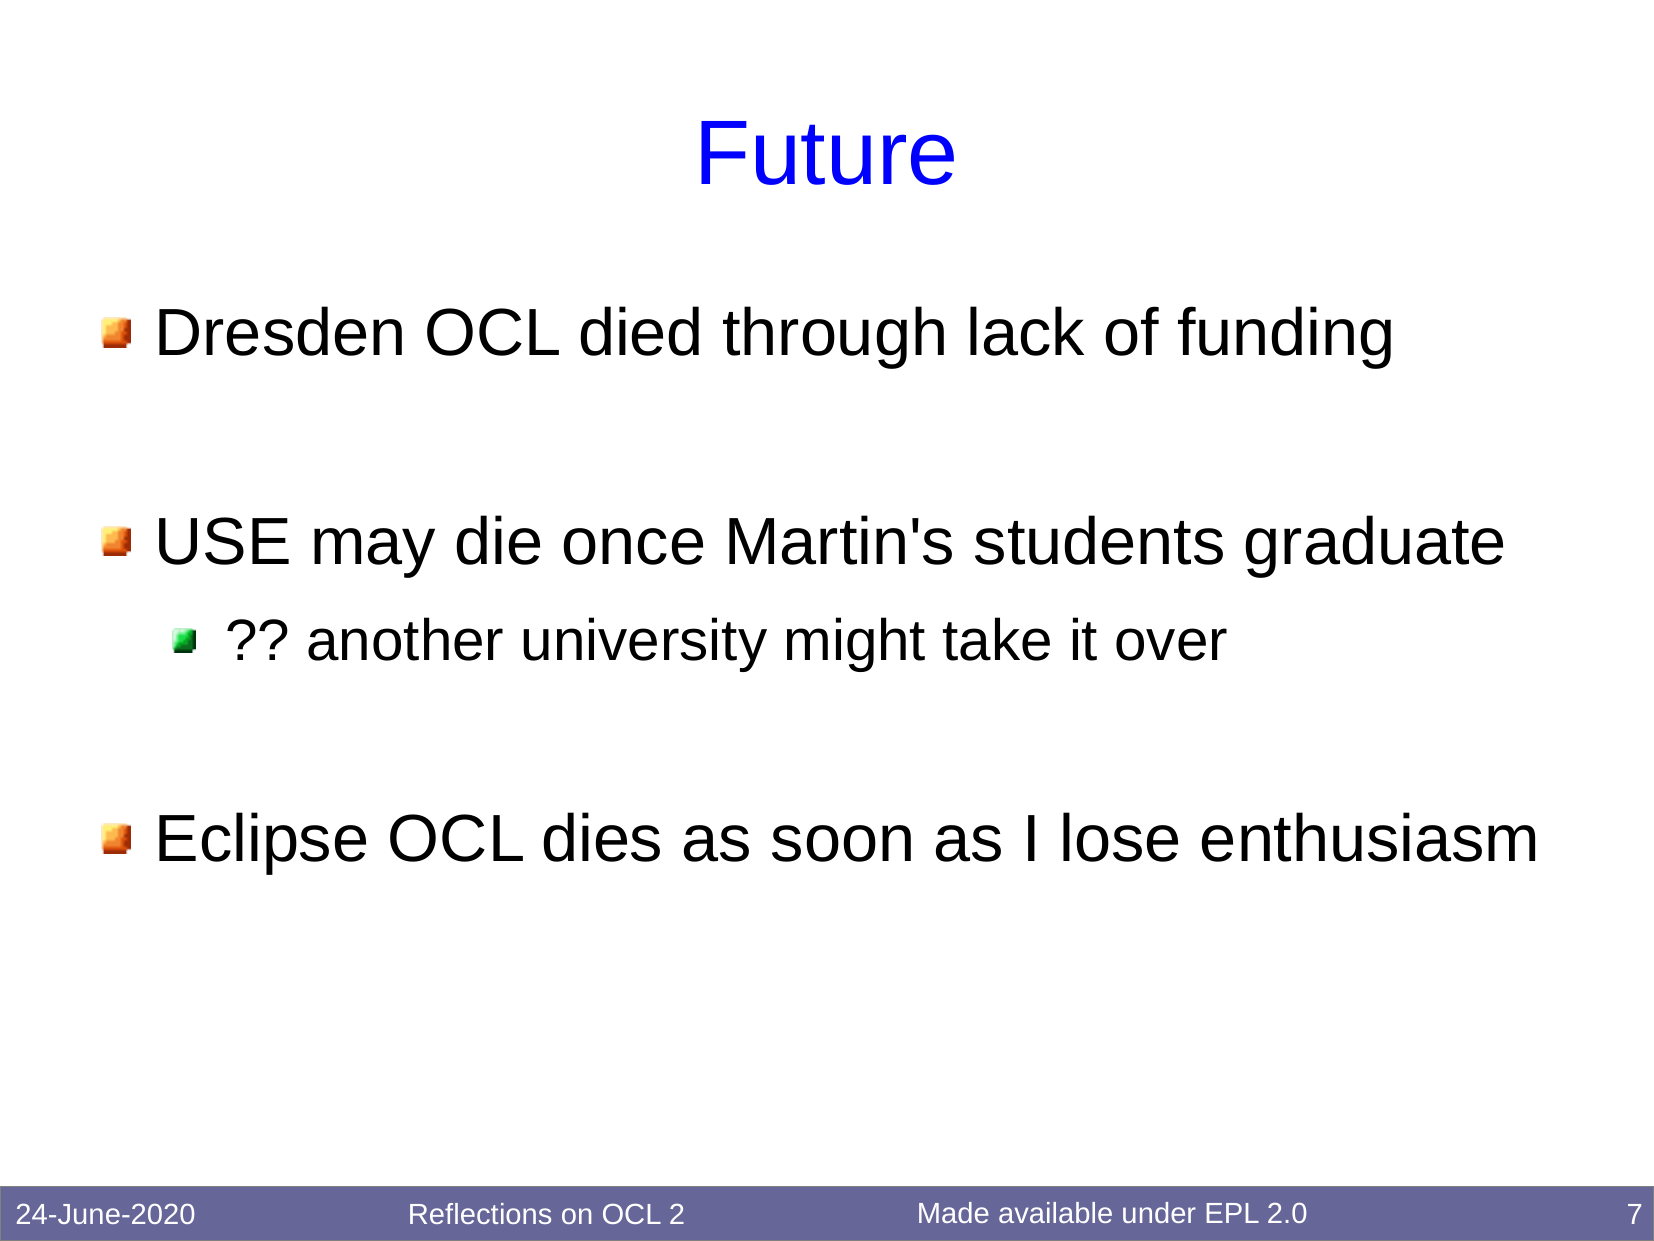

# Future
Dresden OCL died through lack of funding
USE may die once Martin's students graduate
?? another university might take it over
Eclipse OCL dies as soon as I lose enthusiasm
24-June-2020
Reflections on OCL 2
7